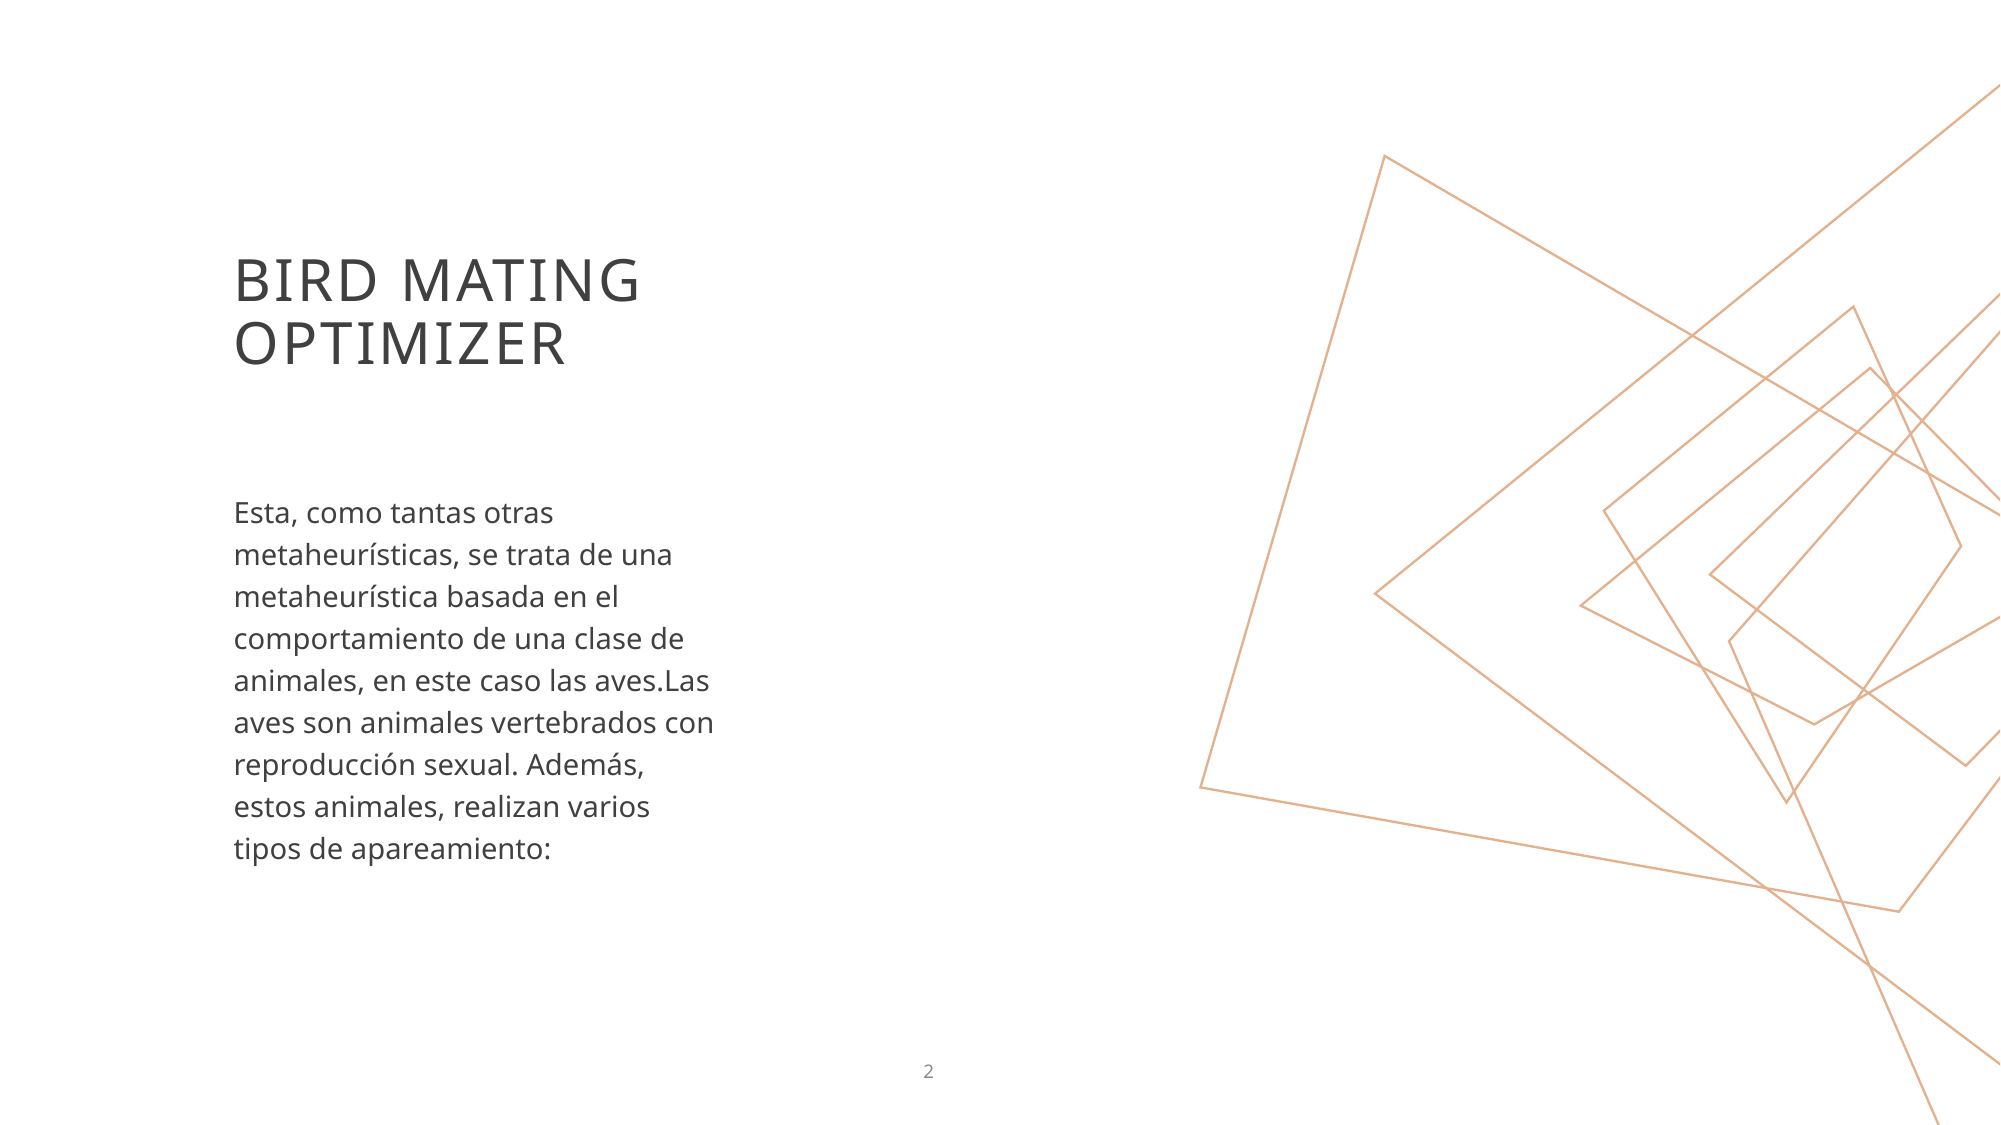

# Bird mating optimizer
Esta, como tantas otras metaheurísticas, se trata de una metaheurística basada en el comportamiento de una clase de animales, en este caso las aves.Las aves son animales vertebrados con reproducción sexual. Además, estos animales, realizan varios tipos de apareamiento: